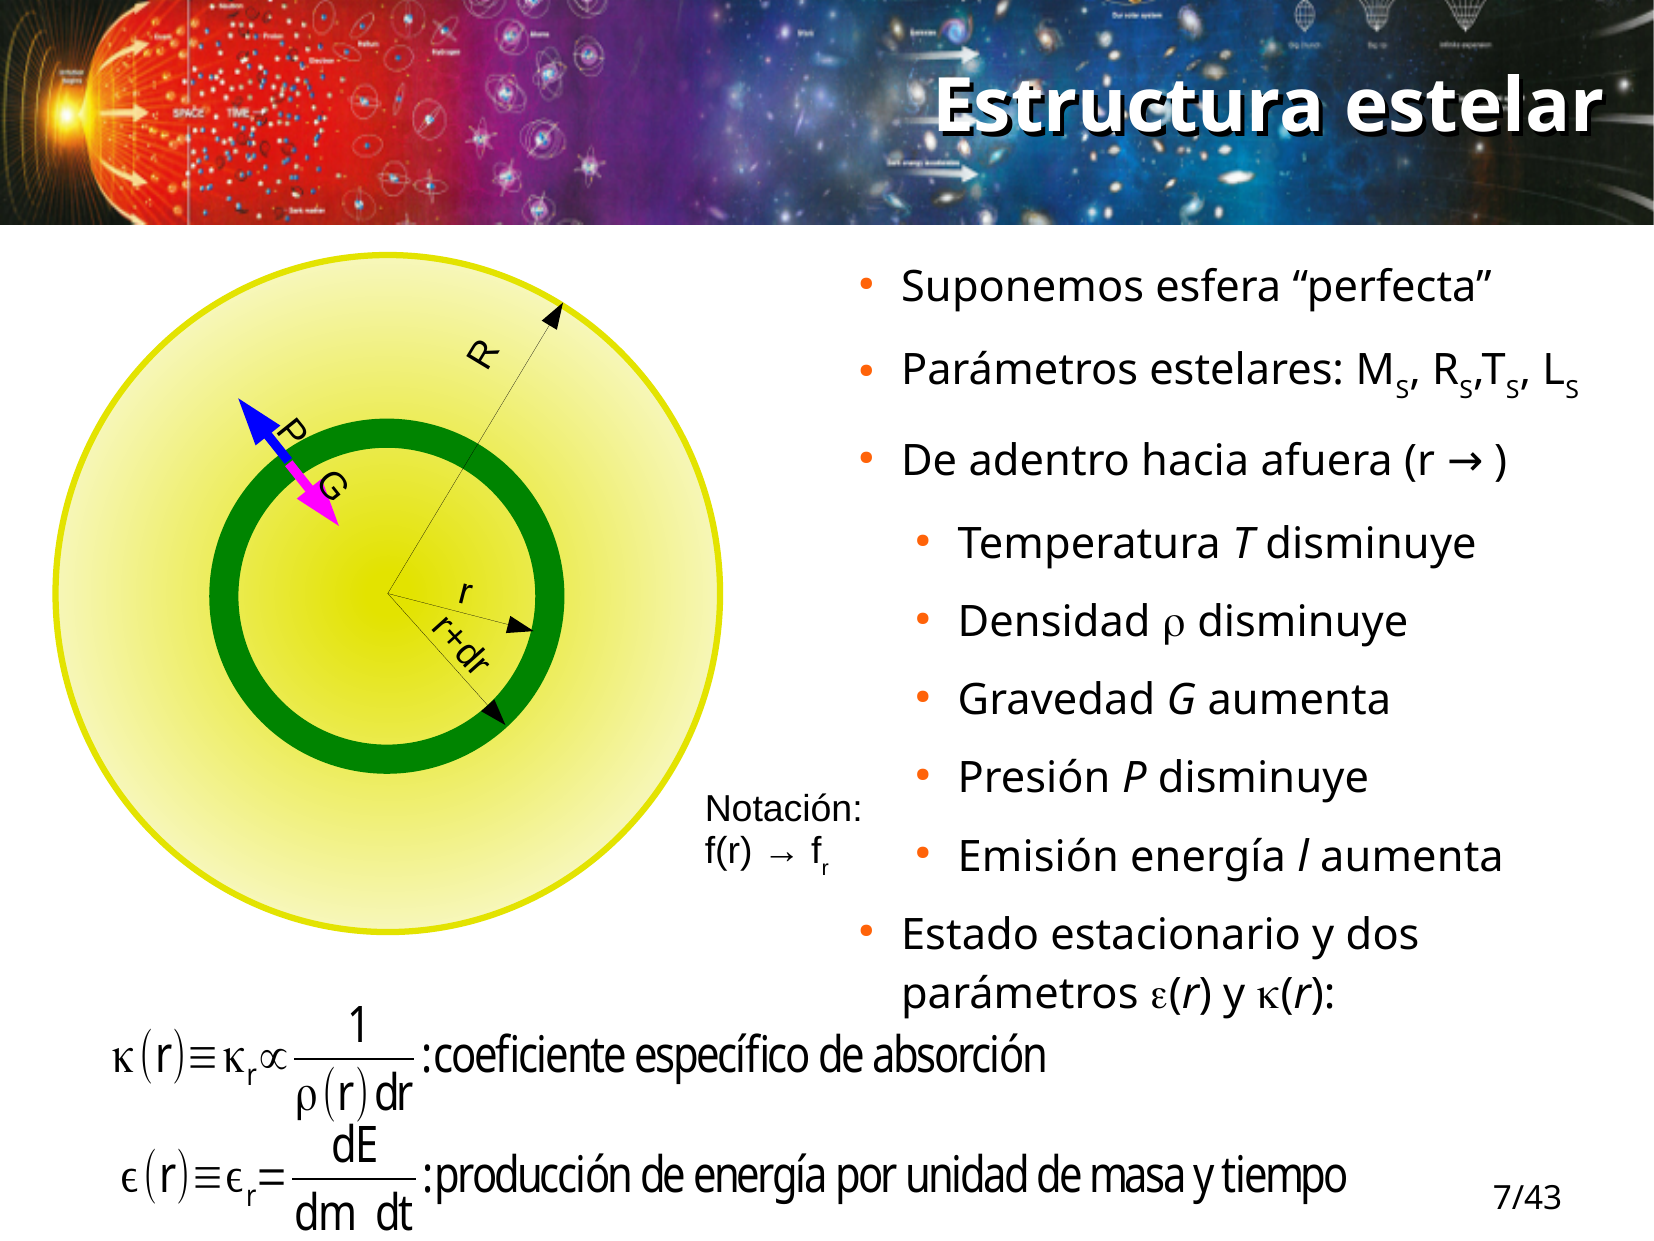

# Estructura estelar
 R
 P
 G
r
r+dr
Suponemos esfera “perfecta”
Parámetros estelares: MS, RS,TS, LS
De adentro hacia afuera (r → )
Temperatura T disminuye
Densidad r disminuye
Gravedad G aumenta
Presión P disminuye
Emisión energía l aumenta
Estado estacionario y dos parámetros e(r) y k(r):
Notación:
f(r) → fr
H. Asorey - Física IV B
7